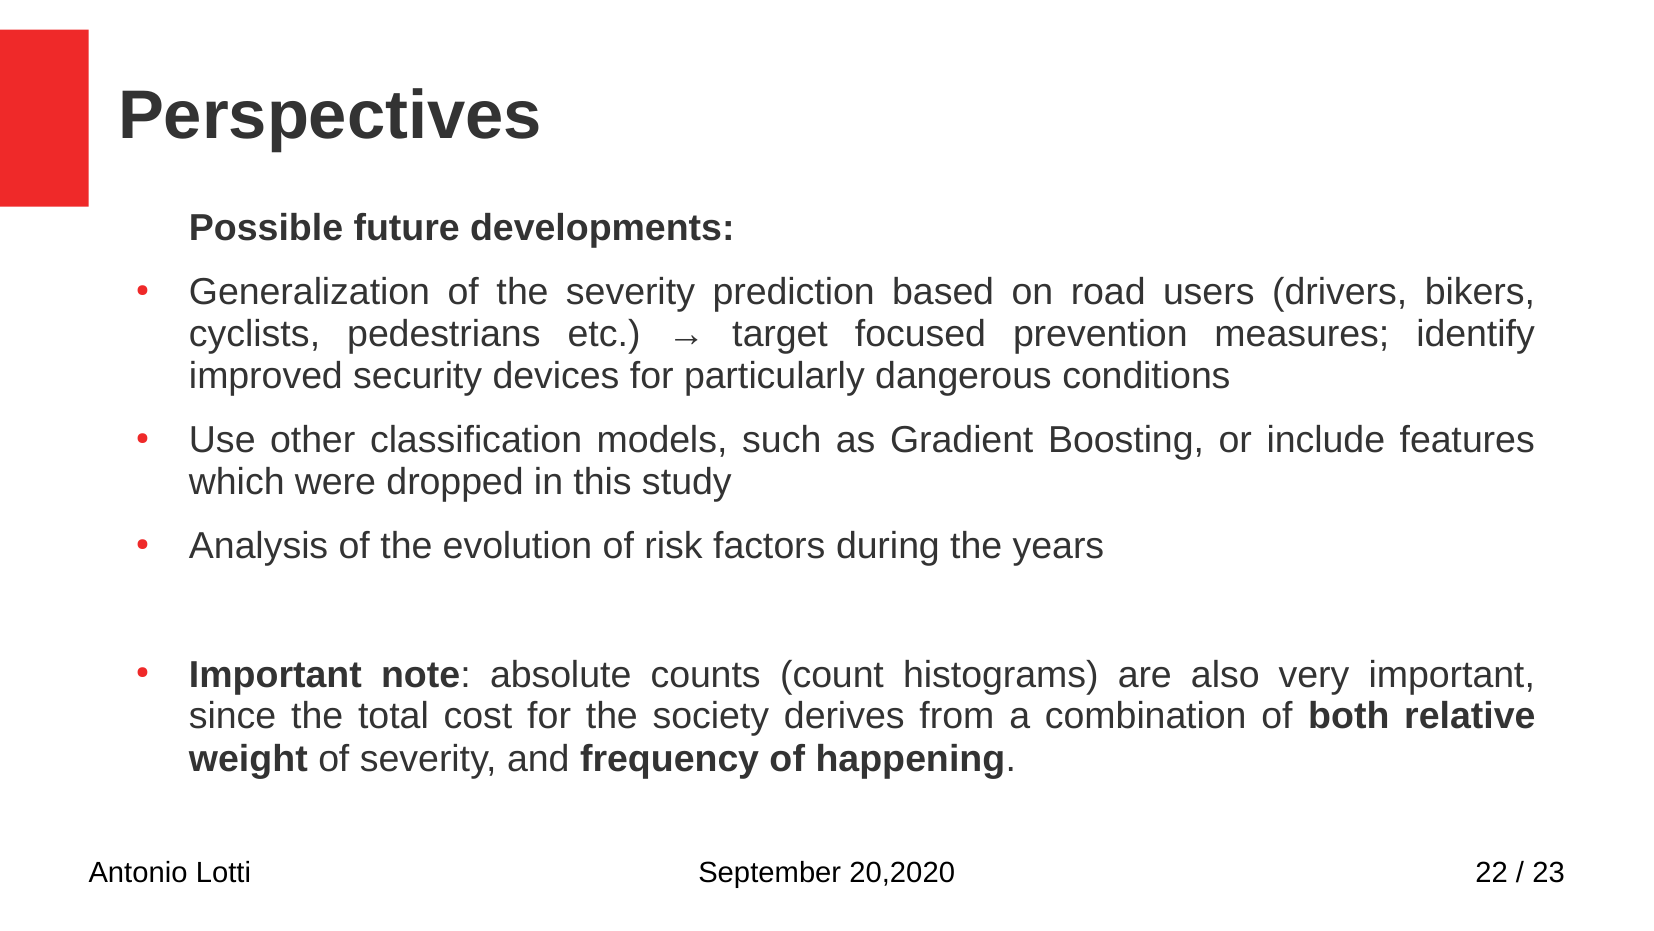

# Perspectives
Possible future developments:
Generalization of the severity prediction based on road users (drivers, bikers, cyclists, pedestrians etc.) → target focused prevention measures; identify improved security devices for particularly dangerous conditions
Use other classification models, such as Gradient Boosting, or include features which were dropped in this study
Analysis of the evolution of risk factors during the years
Important note: absolute counts (count histograms) are also very important, since the total cost for the society derives from a combination of both relative weight of severity, and frequency of happening.
22